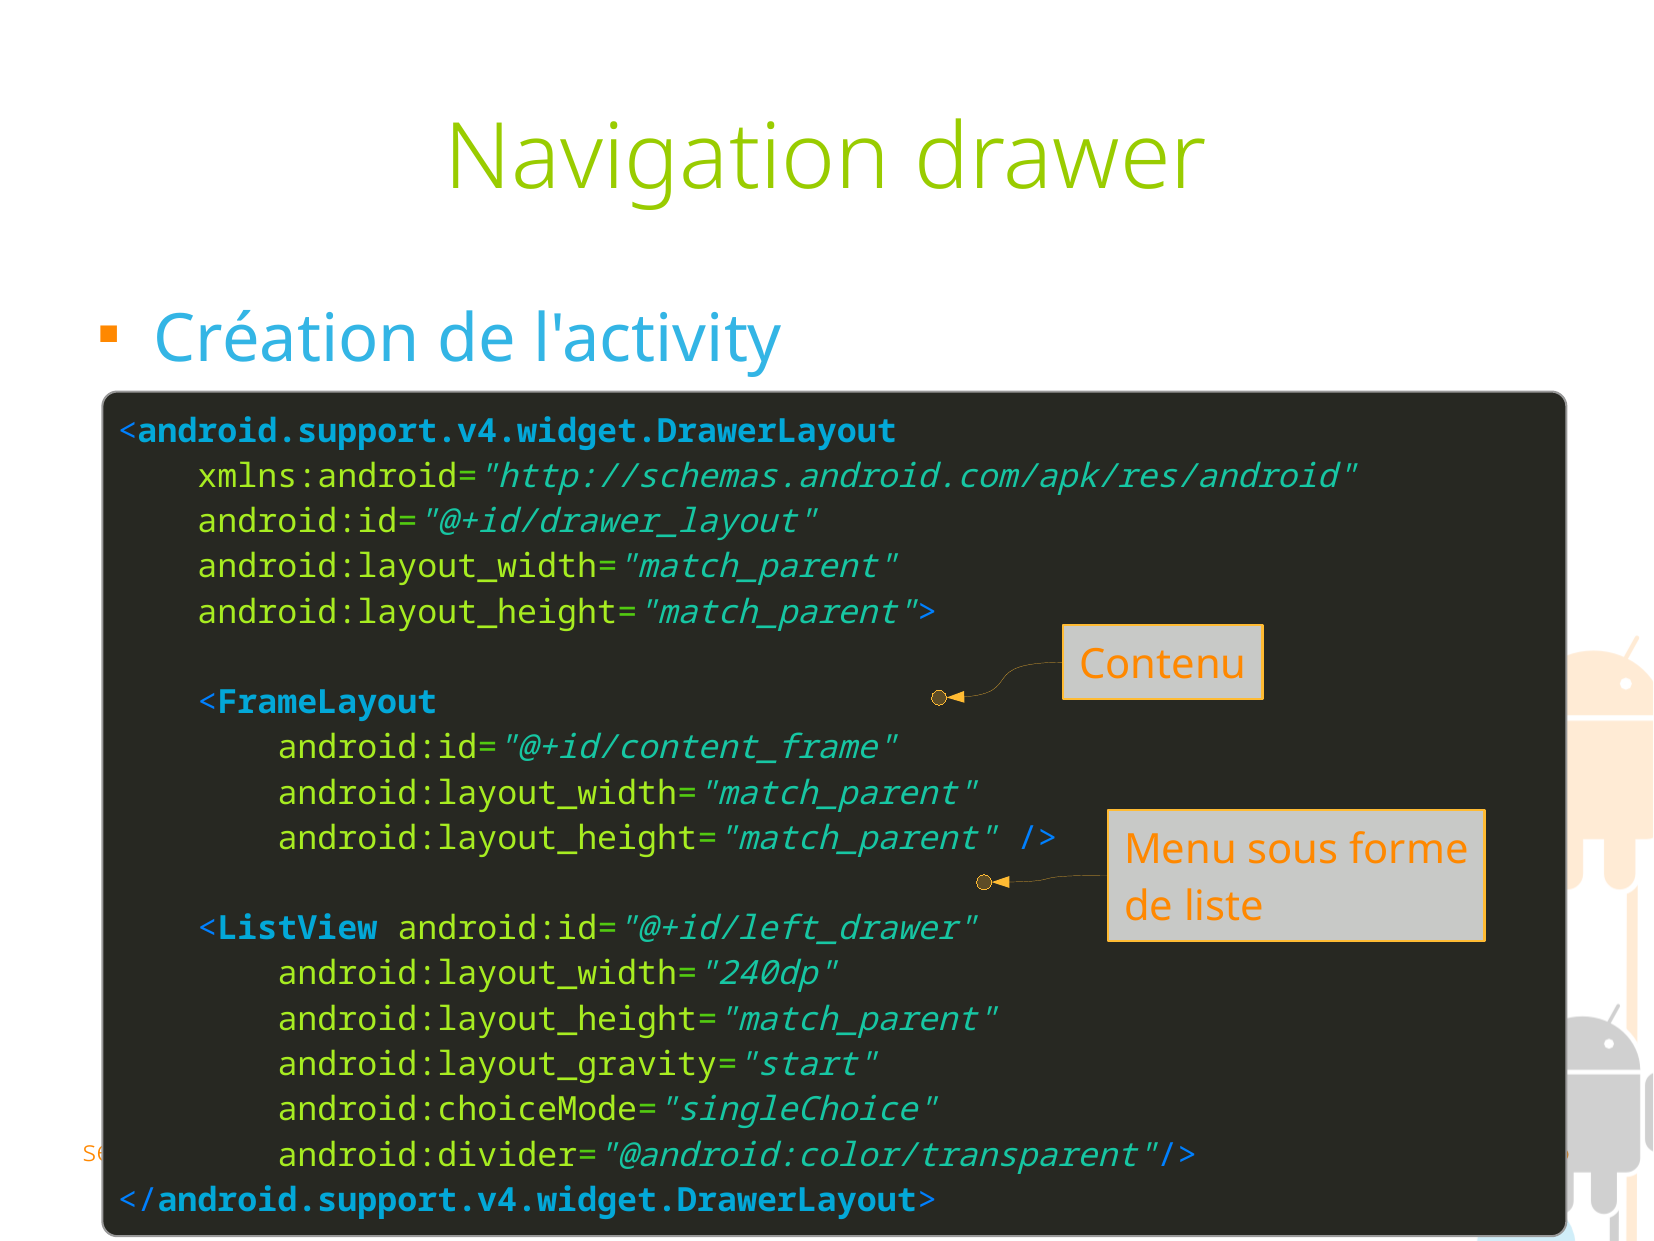

# Navigation drawer
Création de l'activity
<android.support.v4.widget.DrawerLayout
 xmlns:android="http://schemas.android.com/apk/res/android"
 android:id="@+id/drawer_layout"
 android:layout_width="match_parent"
 android:layout_height="match_parent">
 <FrameLayout
 android:id="@+id/content_frame"
 android:layout_width="match_parent"
 android:layout_height="match_parent" />
 <ListView android:id="@+id/left_drawer"
 android:layout_width="240dp"
 android:layout_height="match_parent"
 android:layout_gravity="start"
 android:choiceMode="singleChoice"
 android:divider="@android:color/transparent"/>
</android.support.v4.widget.DrawerLayout>
Contenu
Menu sous forme
de liste
session sept 2016
Yann Caron (c) 2014
75